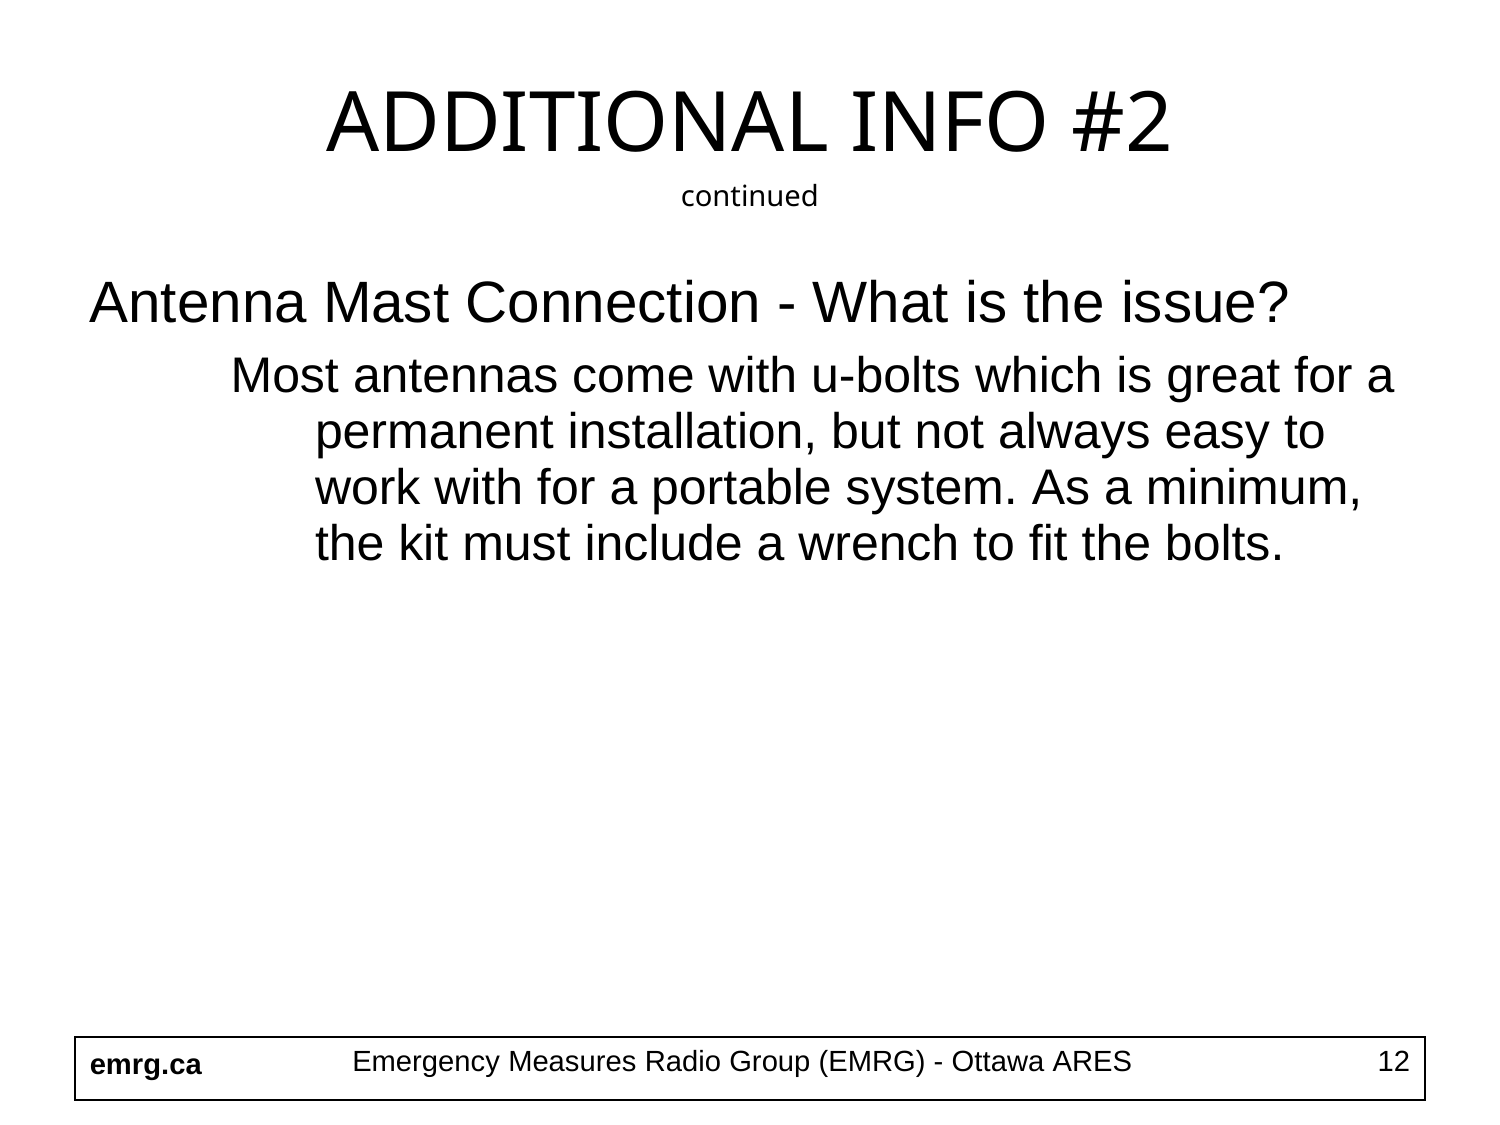

ADDITIONAL INFO #2
continued
# Antenna Mast Connection - What is the issue?
Most antennas come with u-bolts which is great for a permanent installation, but not always easy to work with for a portable system. As a minimum, the kit must include a wrench to fit the bolts.
Emergency Measures Radio Group (EMRG) - Ottawa ARES
12